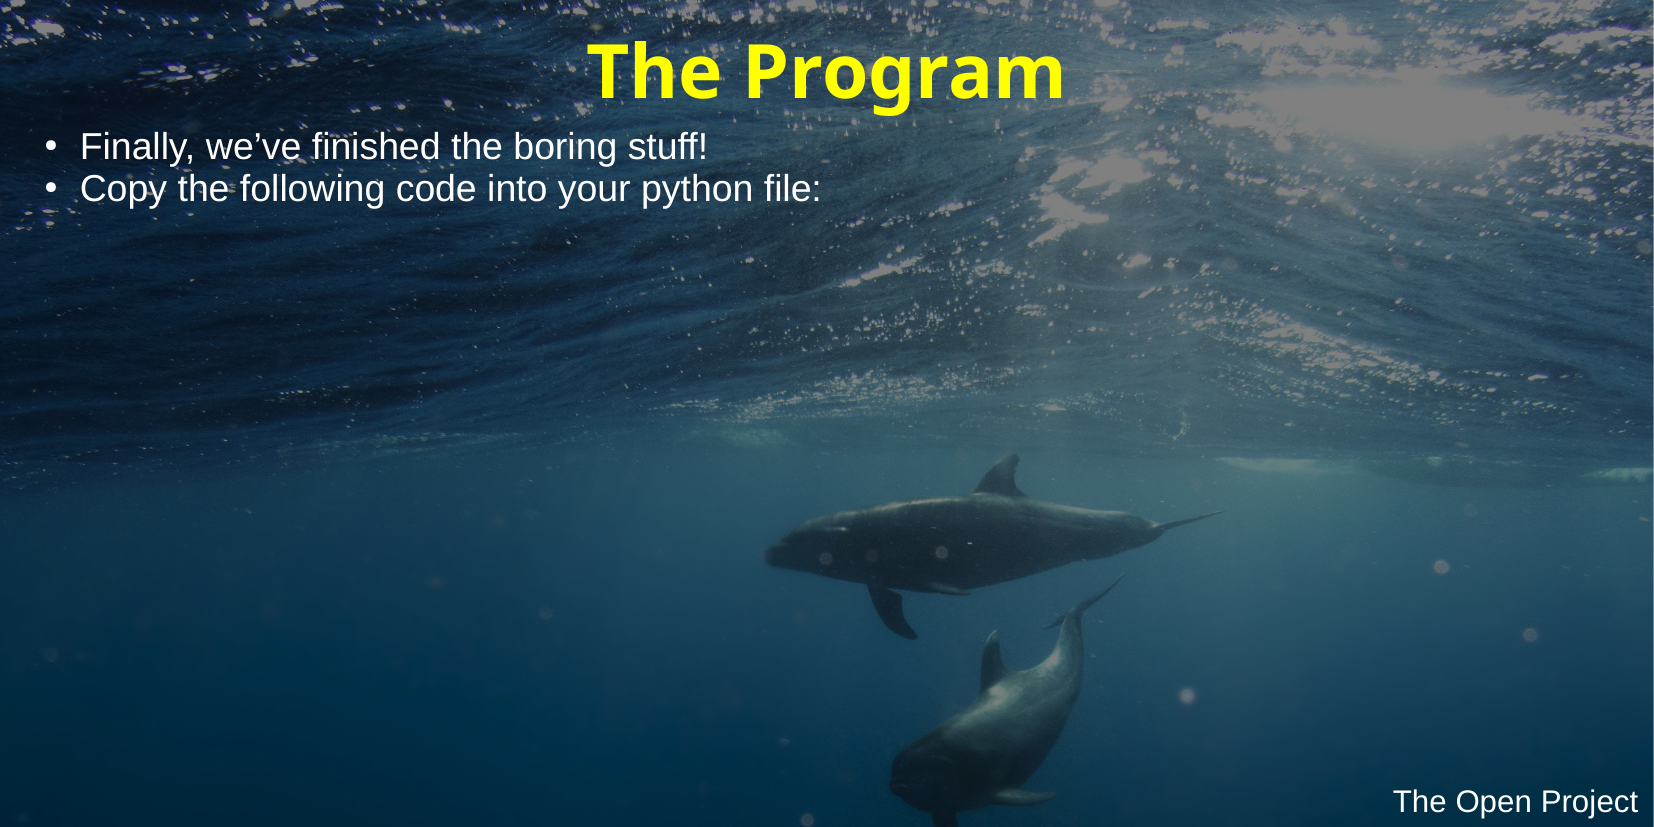

# The Program
Finally, we’ve finished the boring stuff!
Copy the following code into your python file:
The Open Project